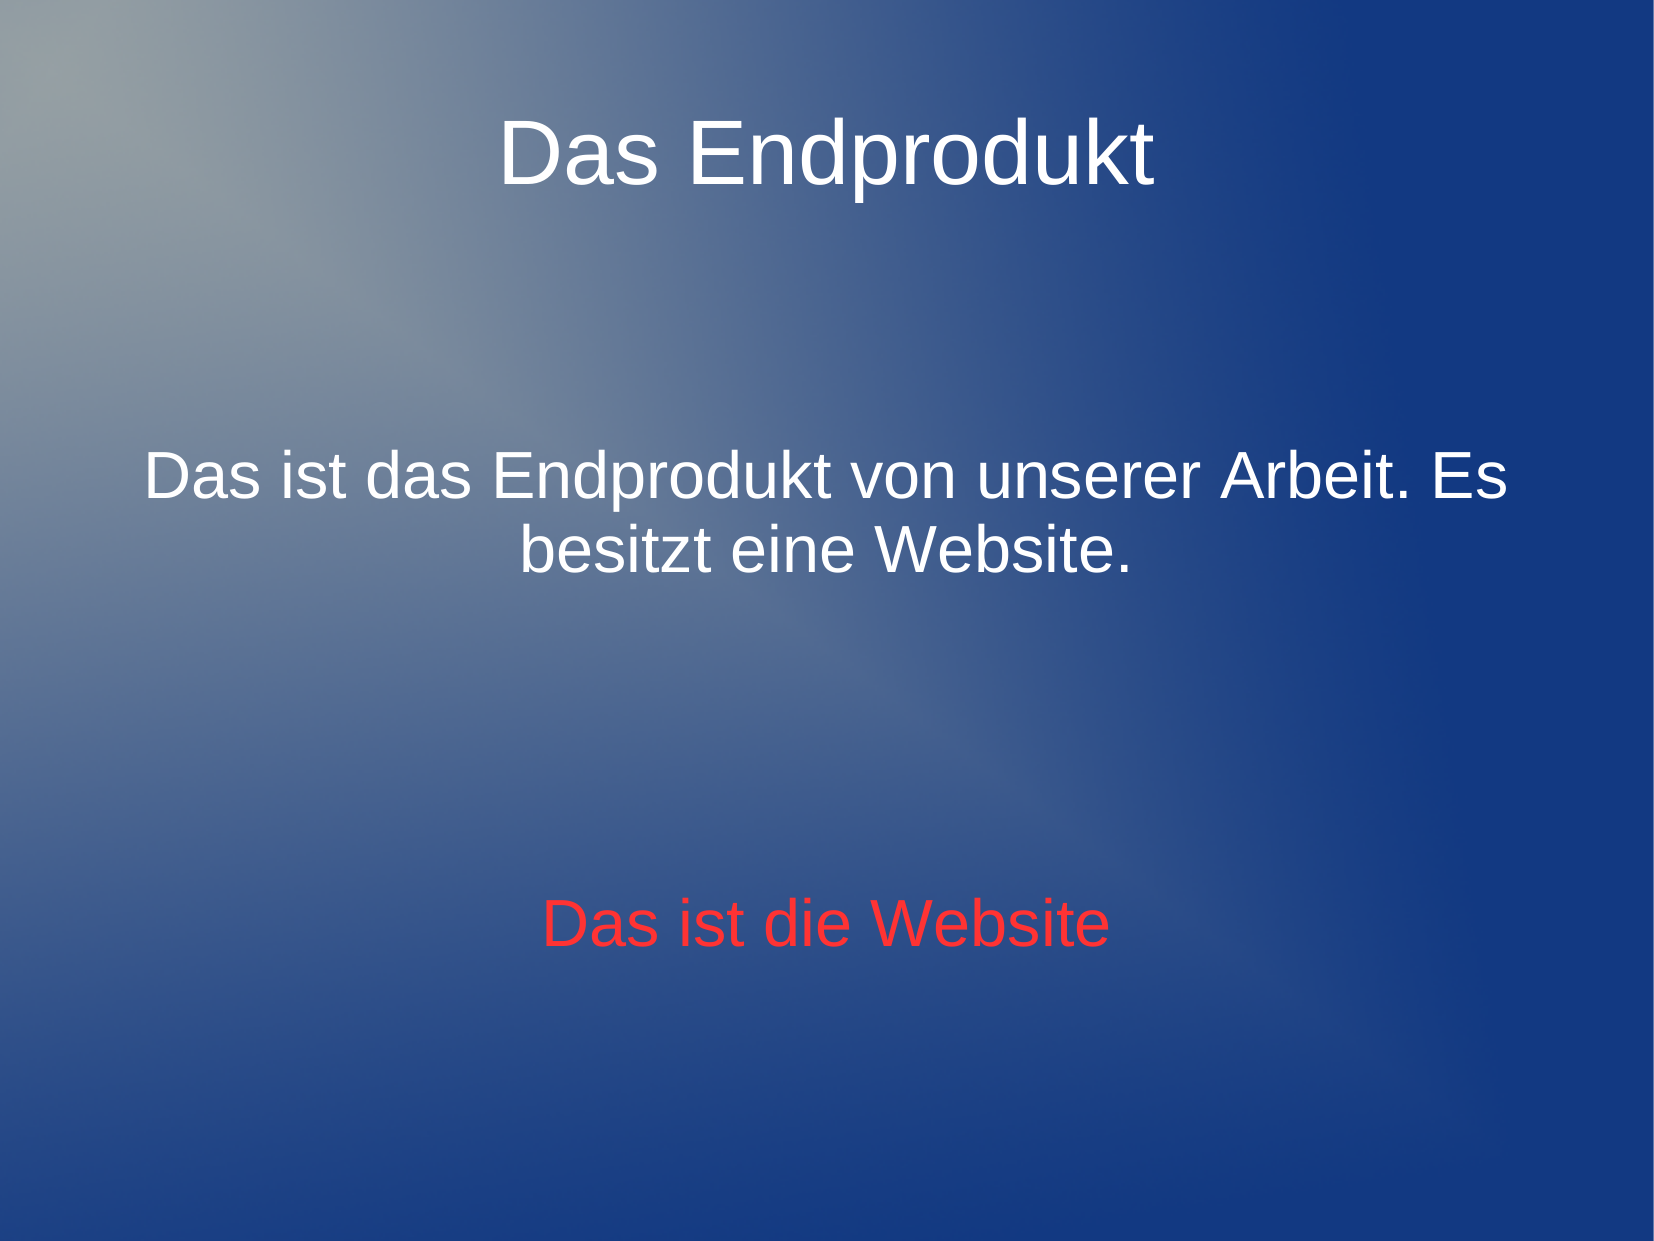

# Das Endprodukt
Das ist das Endprodukt von unserer Arbeit. Es besitzt eine Website.
Das ist die Website